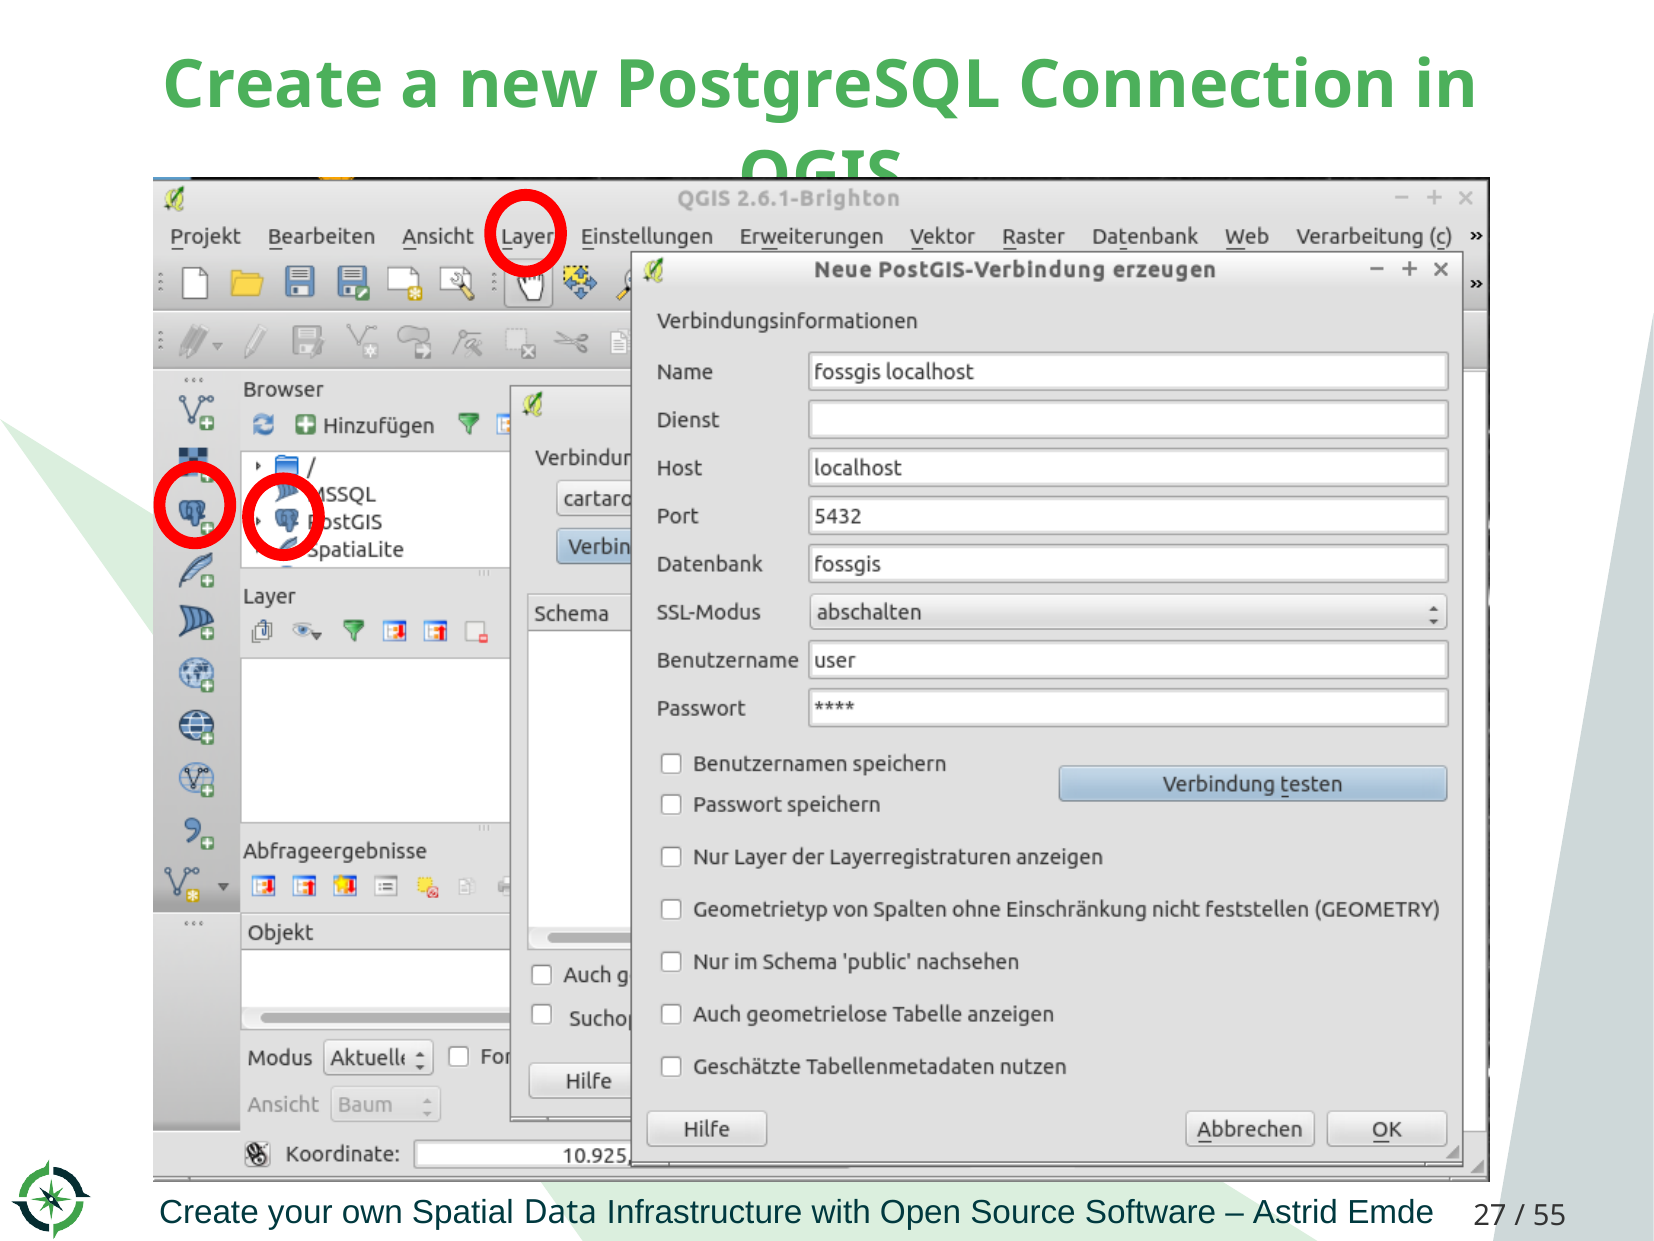

# Create a new PostgreSQL Connection in QGIS